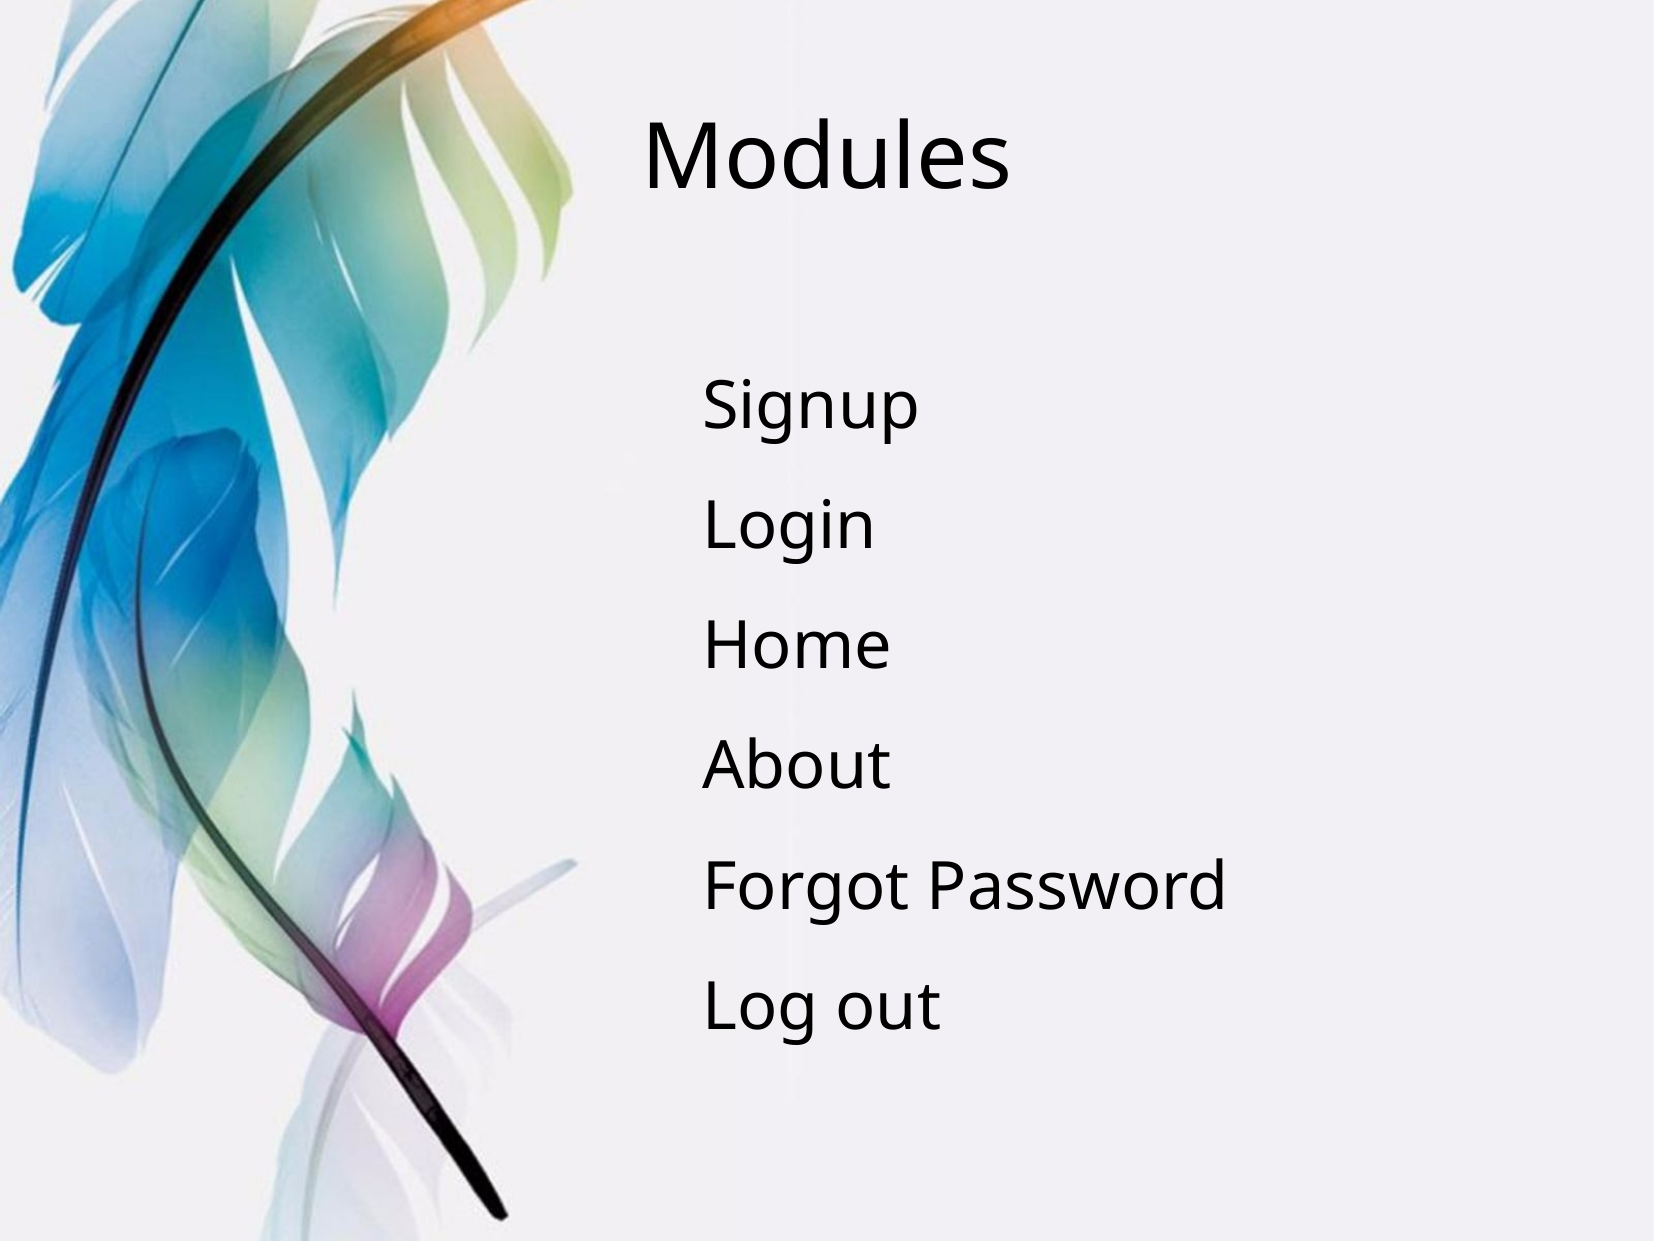

# Modules
Signup
Login
Home
About
Forgot Password
Log out